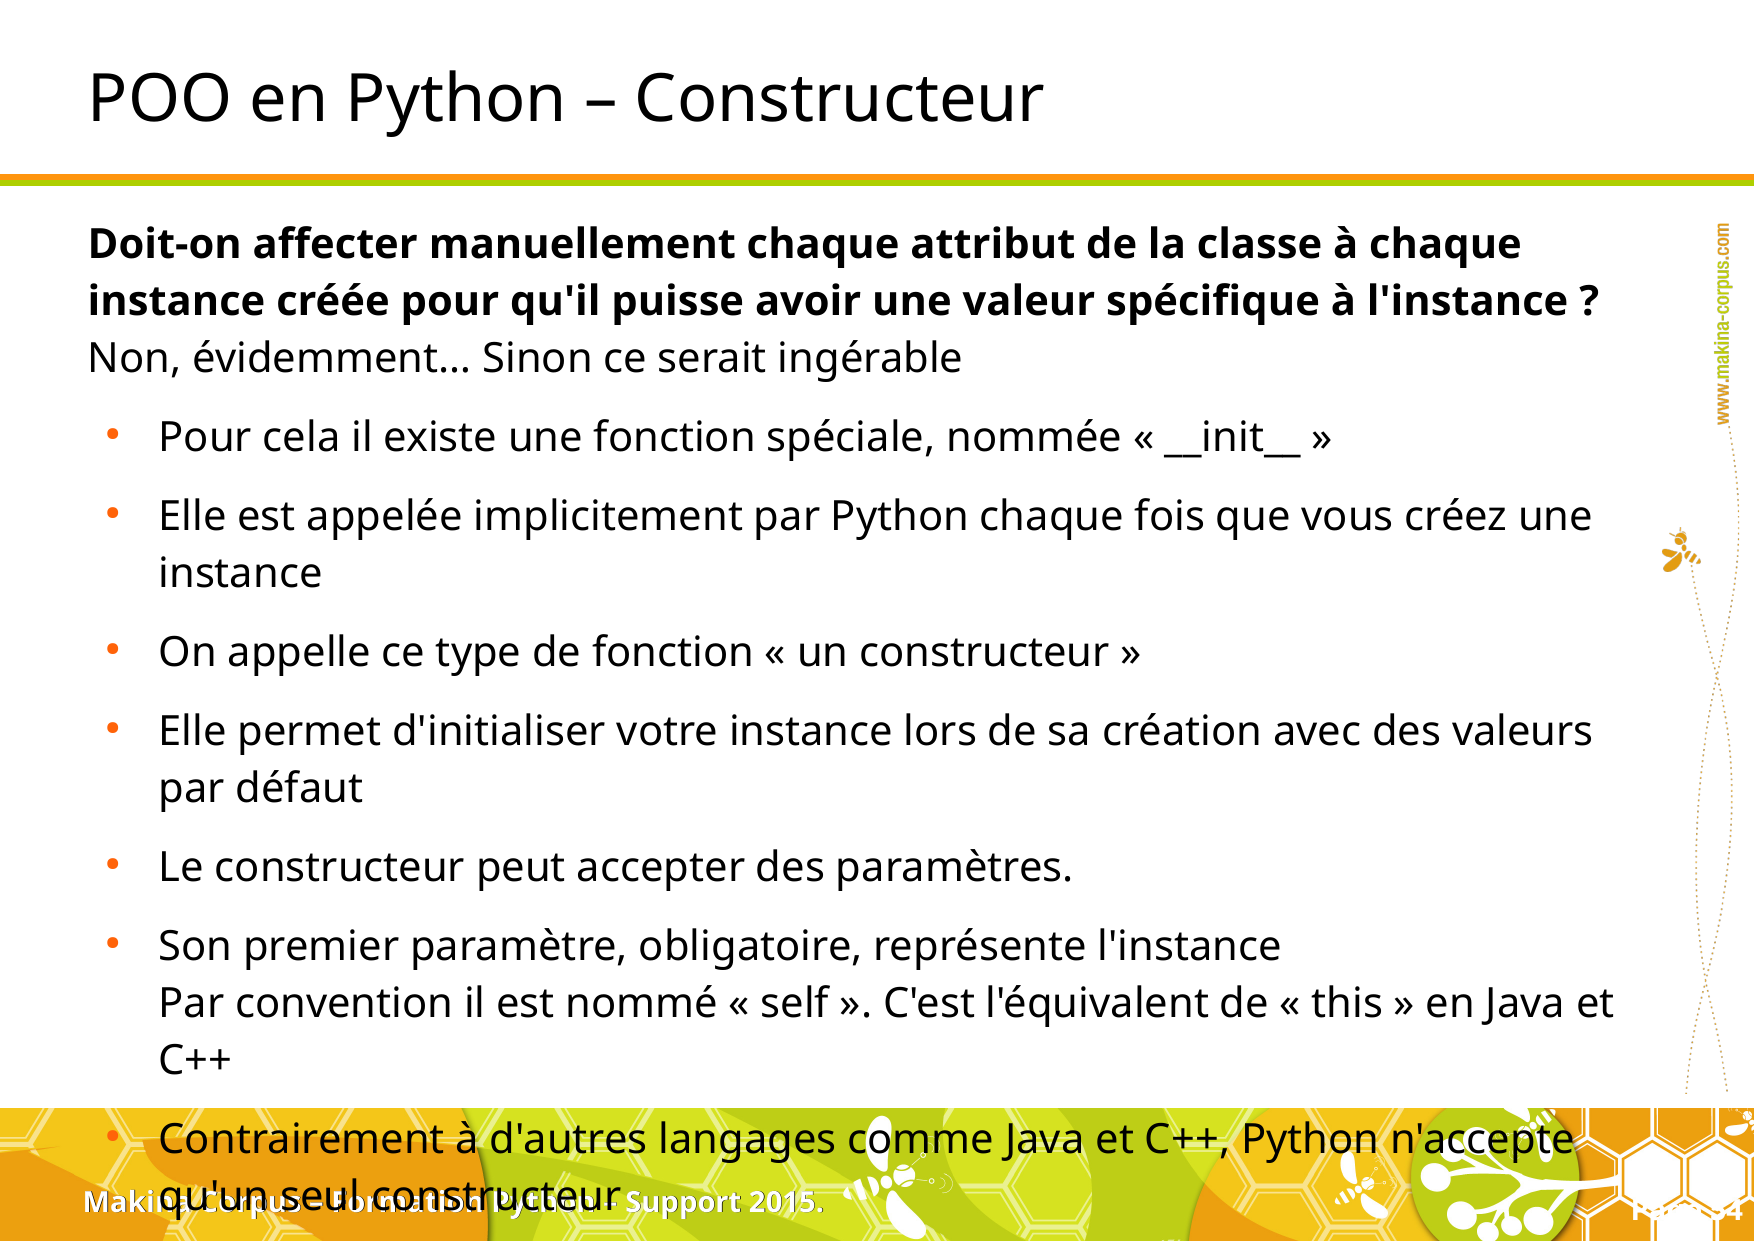

# POO en Python – Constructeur
Doit-on affecter manuellement chaque attribut de la classe à chaque instance créée pour qu'il puisse avoir une valeur spécifique à l'instance ?
Non, évidemment… Sinon ce serait ingérable
Pour cela il existe une fonction spéciale, nommée « __init__ »
Elle est appelée implicitement par Python chaque fois que vous créez une instance
On appelle ce type de fonction « un constructeur »
Elle permet d'initialiser votre instance lors de sa création avec des valeurs par défaut
Le constructeur peut accepter des paramètres.
Son premier paramètre, obligatoire, représente l'instance
Par convention il est nommé « self ». C'est l'équivalent de « this » en Java et C++
Contrairement à d'autres langages comme Java et C++, Python n'accepte qu'un seul constructeur
tesg
54